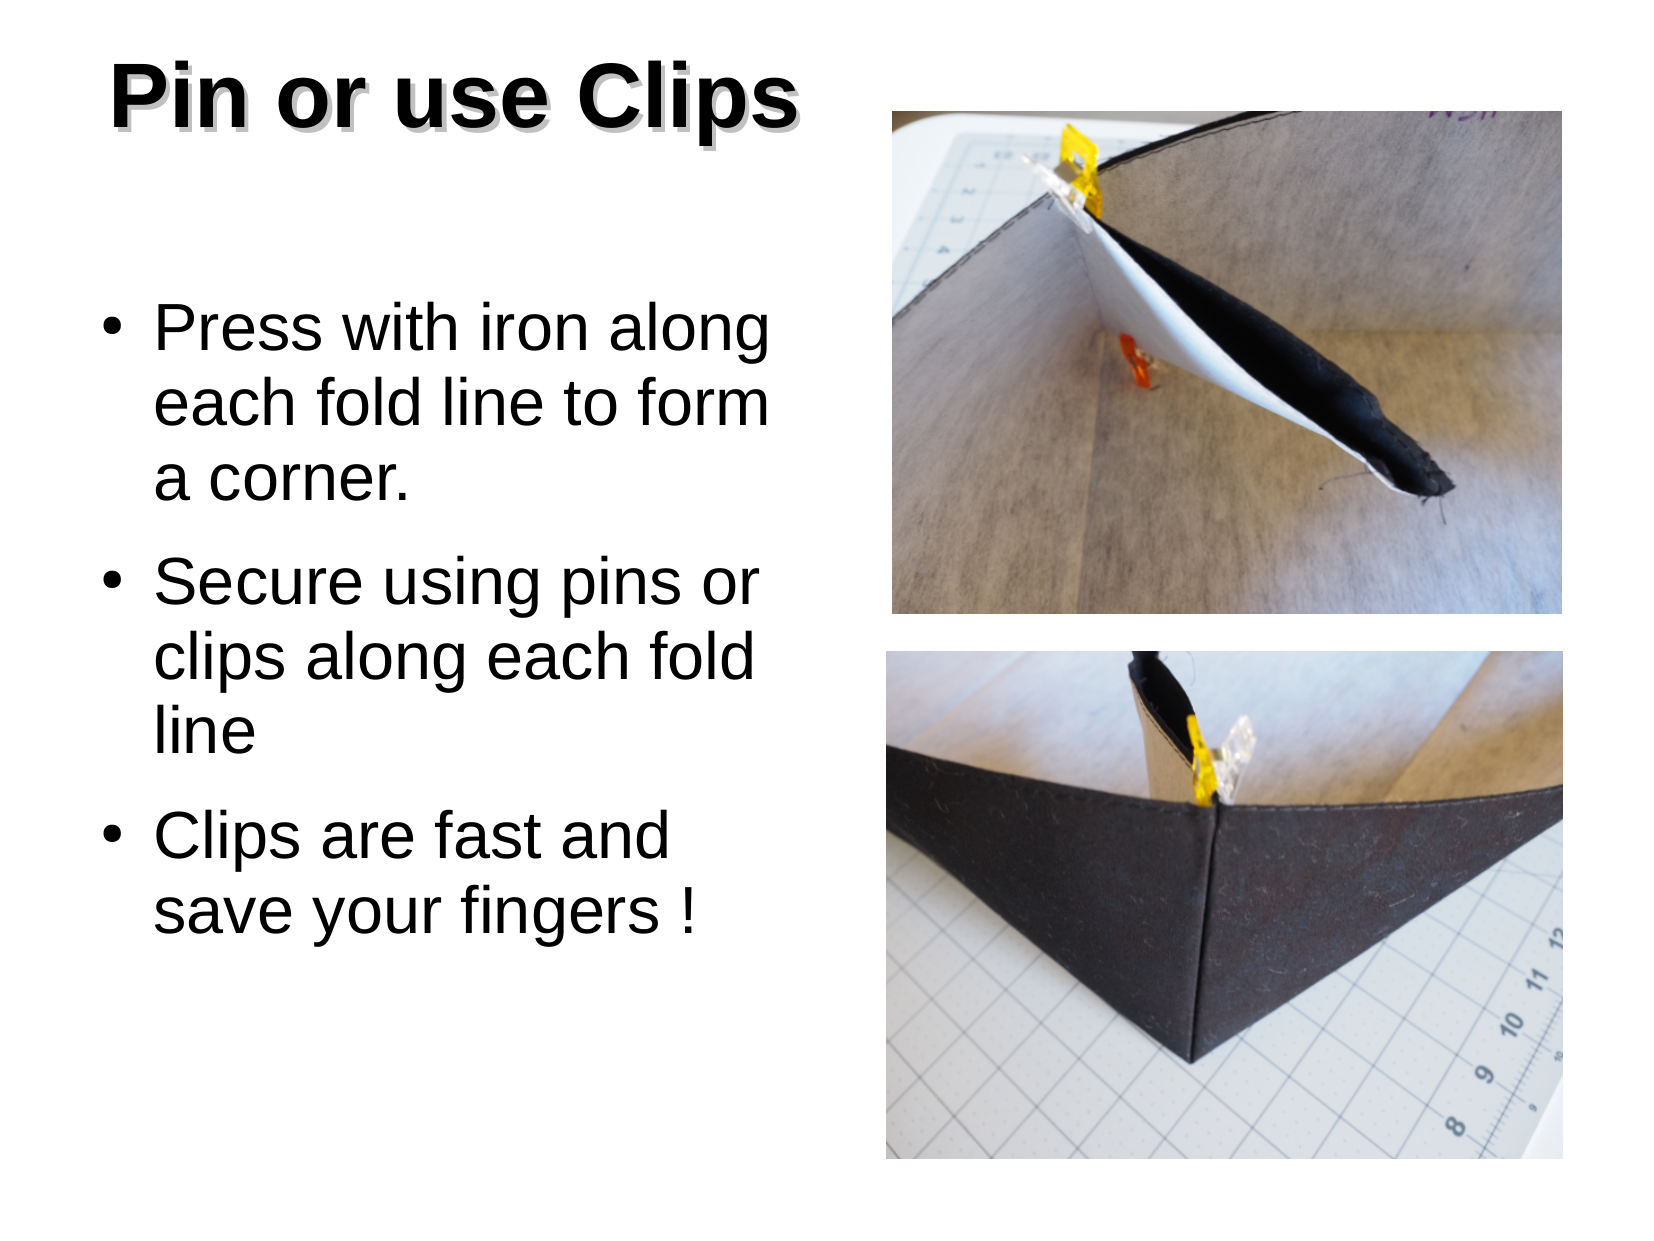

# Pin or use Clips
Press with iron along each fold line to form a corner.
Secure using pins or clips along each fold line
Clips are fast and save your fingers !